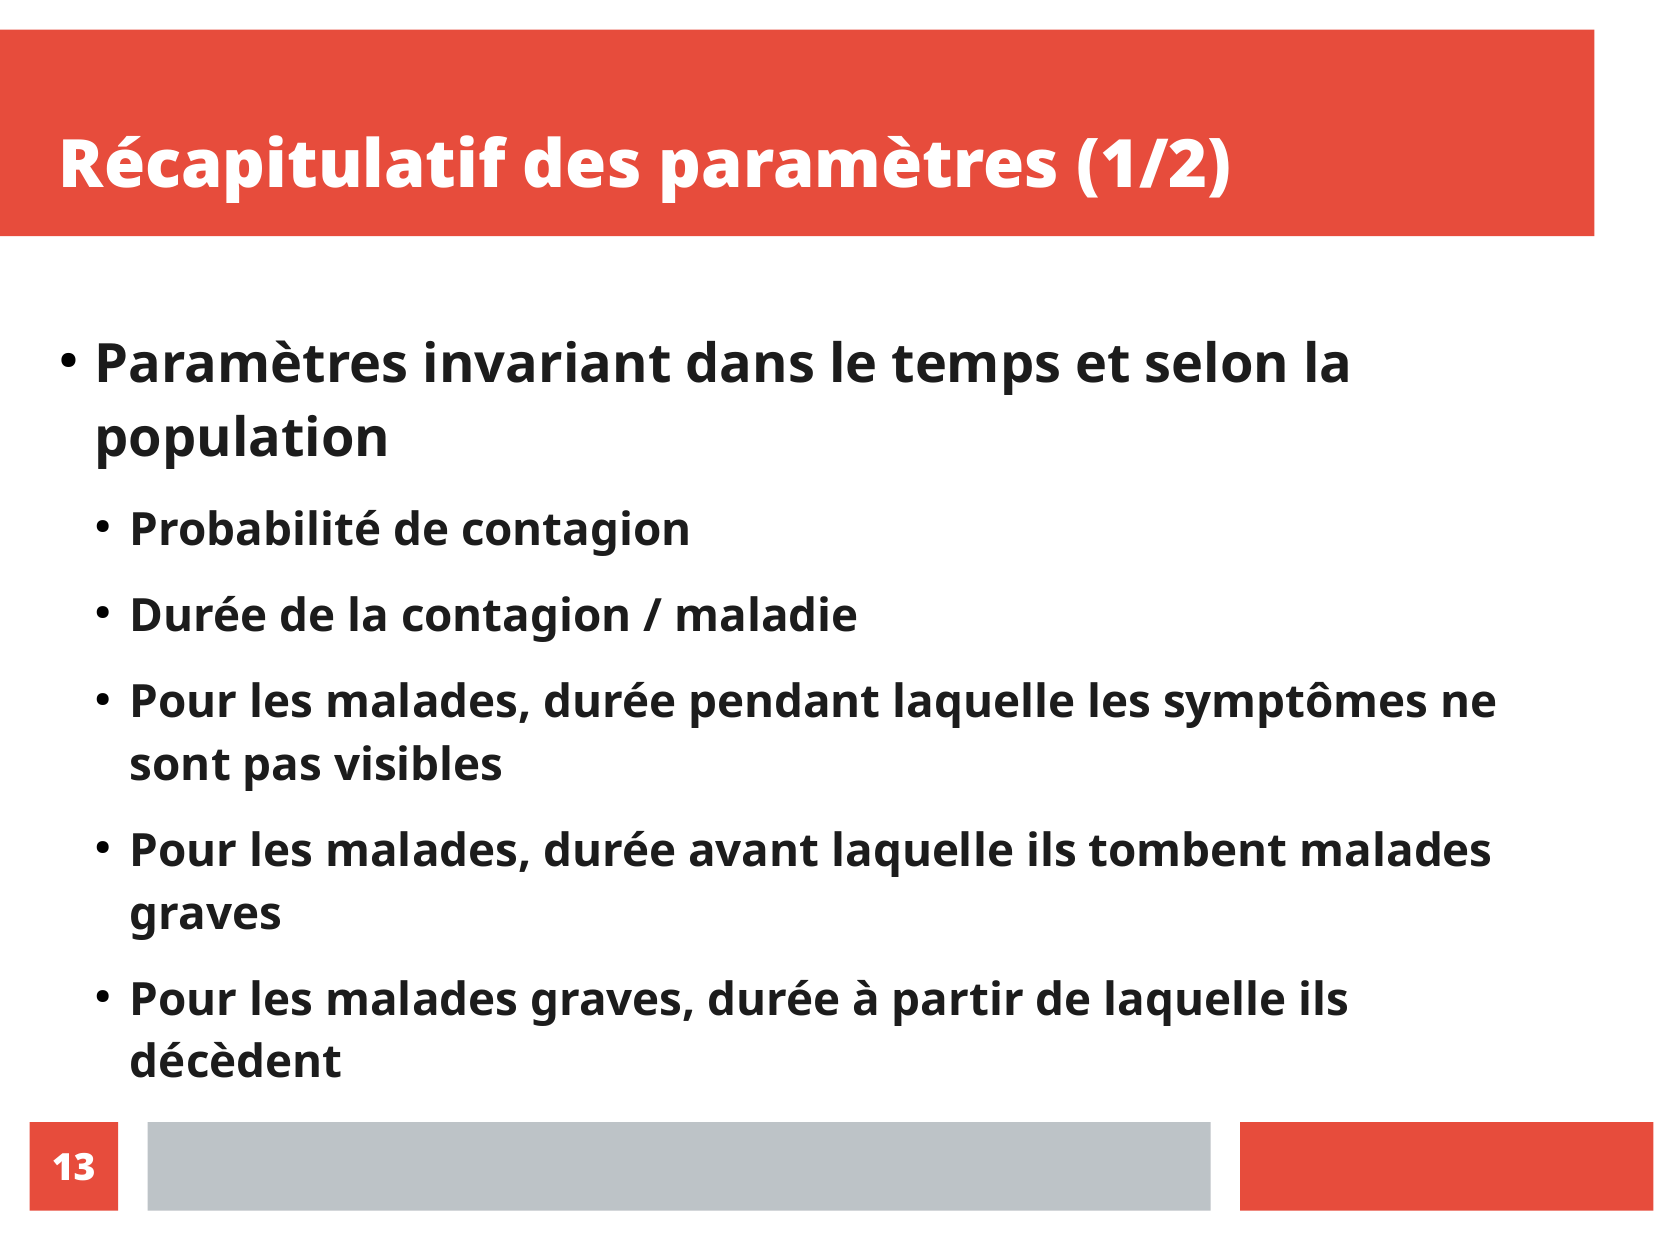

# Récapitulatif des paramètres (1/2)
Paramètres invariant dans le temps et selon la population
Probabilité de contagion
Durée de la contagion / maladie
Pour les malades, durée pendant laquelle les symptômes ne sont pas visibles
Pour les malades, durée avant laquelle ils tombent malades graves
Pour les malades graves, durée à partir de laquelle ils décèdent
13